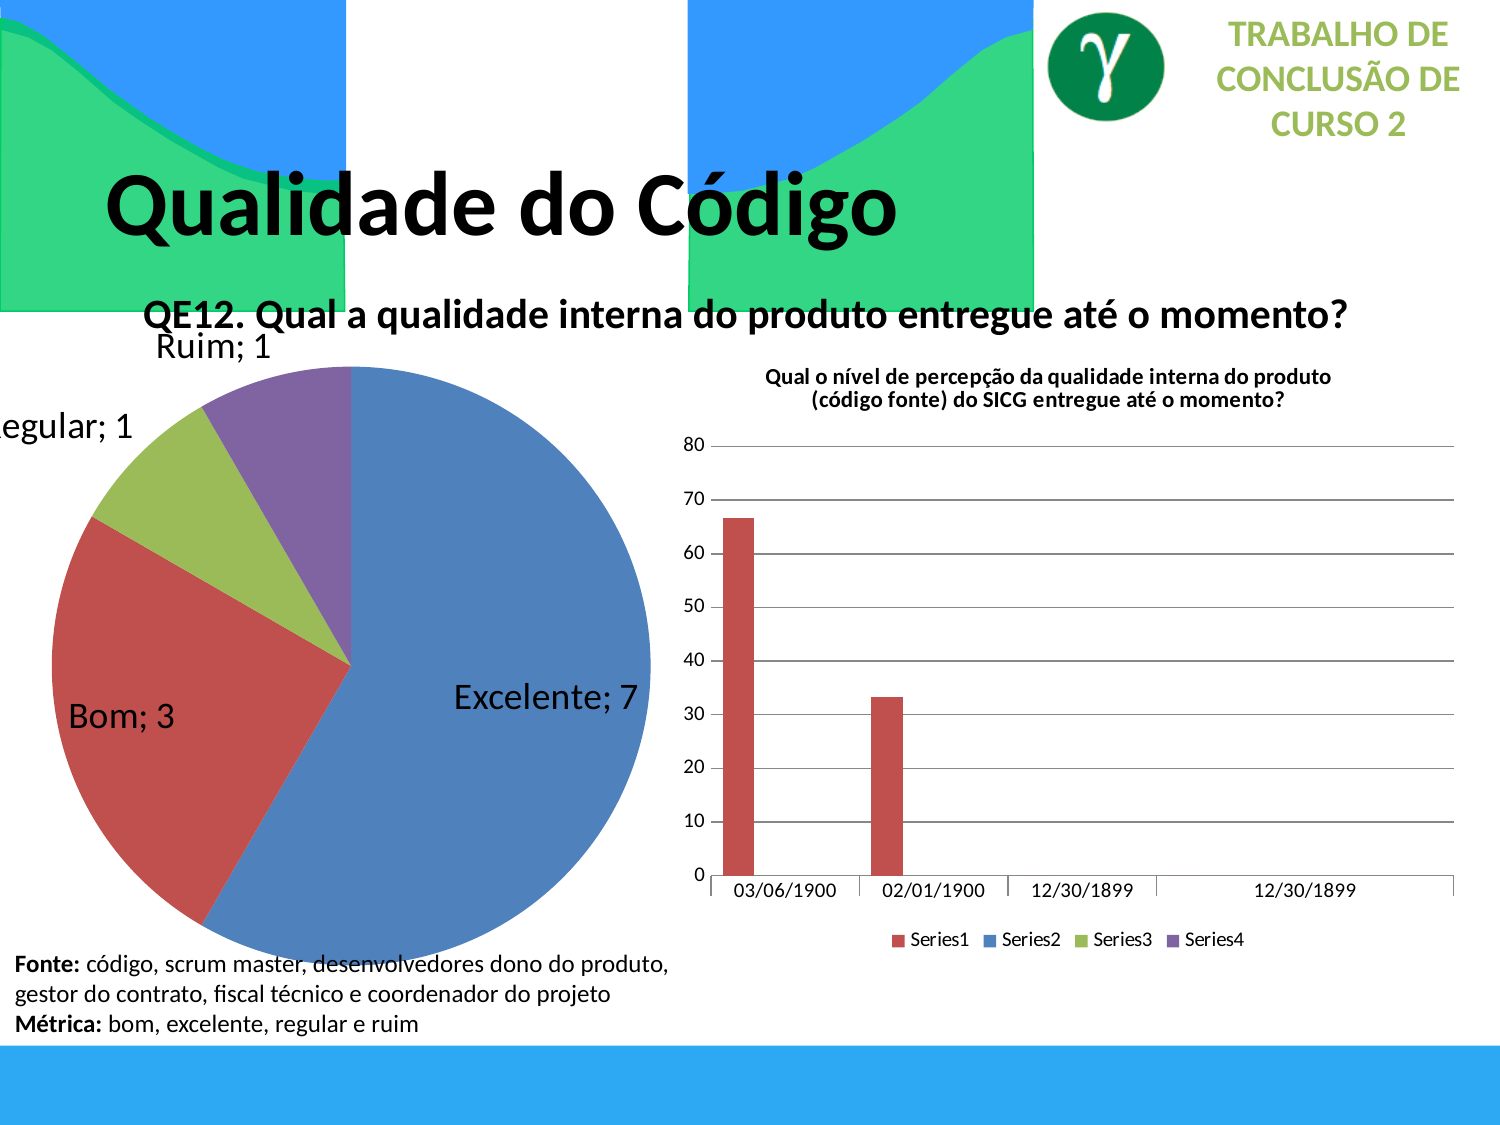

TRABALHO DE CONCLUSÃO DE CURSO 2
Qualidade do Código
QE12. Qual a qualidade interna do produto entregue até o momento?
### Chart
| Category | |
|---|---|
| Excelente | 7.0 |
| Bom | 3.0 |
| Regular | 1.0 |
| Ruim | 1.0 |
### Chart: Qual o nível de percepção da qualidade interna do produto (código fonte) do SICG entregue até o momento?
| Category | | | | |
|---|---|---|---|---|
| 66.6666666666667 | 66.6666666666667 | None | None | None |
| 33.3333333333333 | 33.3333333333333 | None | None | None |
| 0 | 0.0 | None | None | None |
| 0 | 0.0 | None | None | None |
| | None | None | None | None |Fonte: código, scrum master, desenvolvedores dono do produto, gestor do contrato, fiscal técnico e coordenador do projeto
Métrica: bom, excelente, regular e ruim